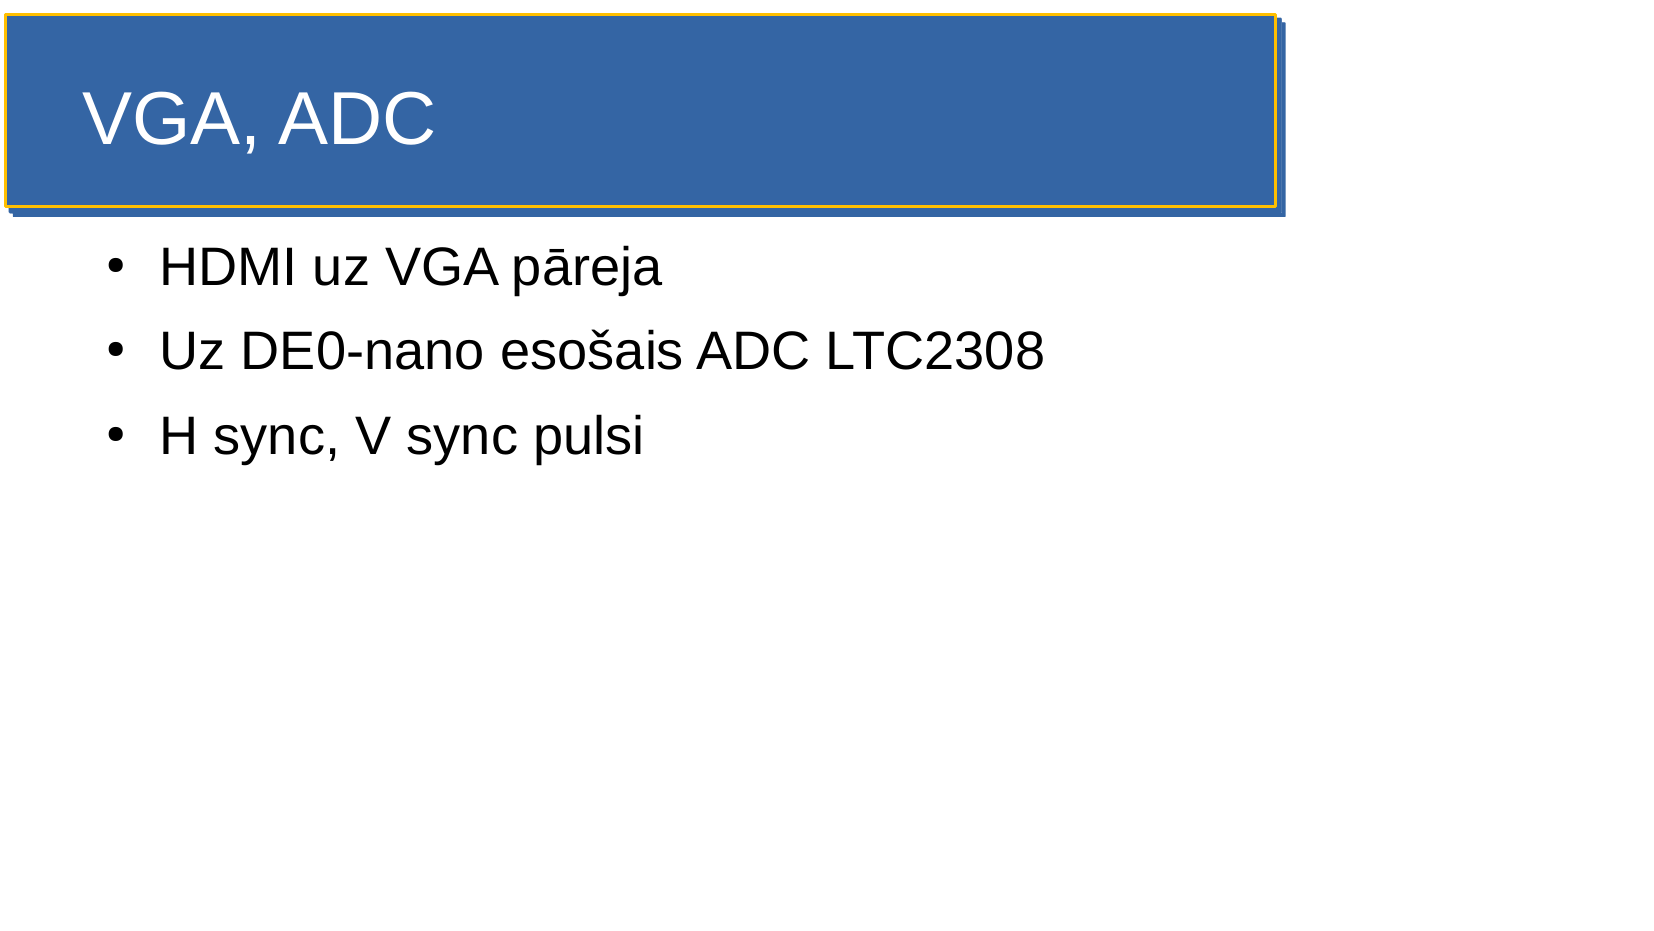

# VGA, ADC
HDMI uz VGA pāreja
Uz DE0-nano esošais ADC LTC2308
H sync, V sync pulsi